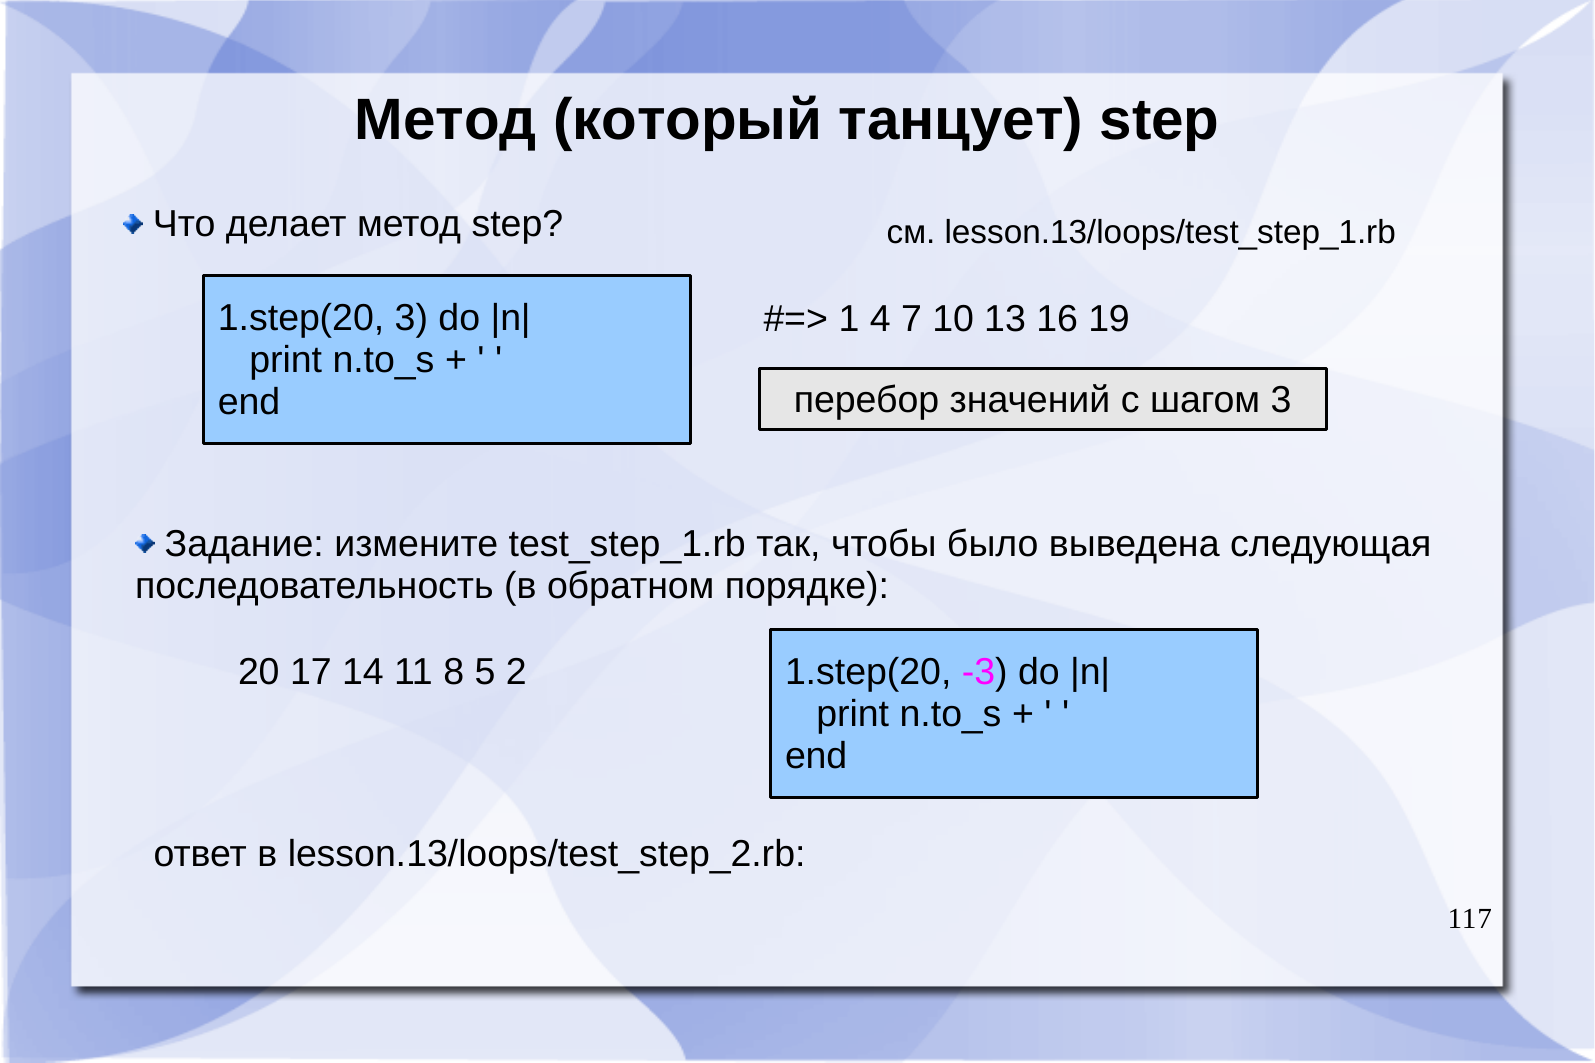

# Метод (который танцует) step
 Что делает метод step?
 см. lesson.13/loops/test_step_1.rb
1.step(20, 3) do |n|
 print n.to_s + ' '
end
#=> 1 4 7 10 13 16 19
перебор значений с шагом 3
 Задание: измените test_step_1.rb так, чтобы было выведена следующая последовательность (в обратном порядке):
20 17 14 11 8 5 2
1.step(20, -3) do |n|
 print n.to_s + ' '
end
ответ в lesson.13/loops/test_step_2.rb:
117